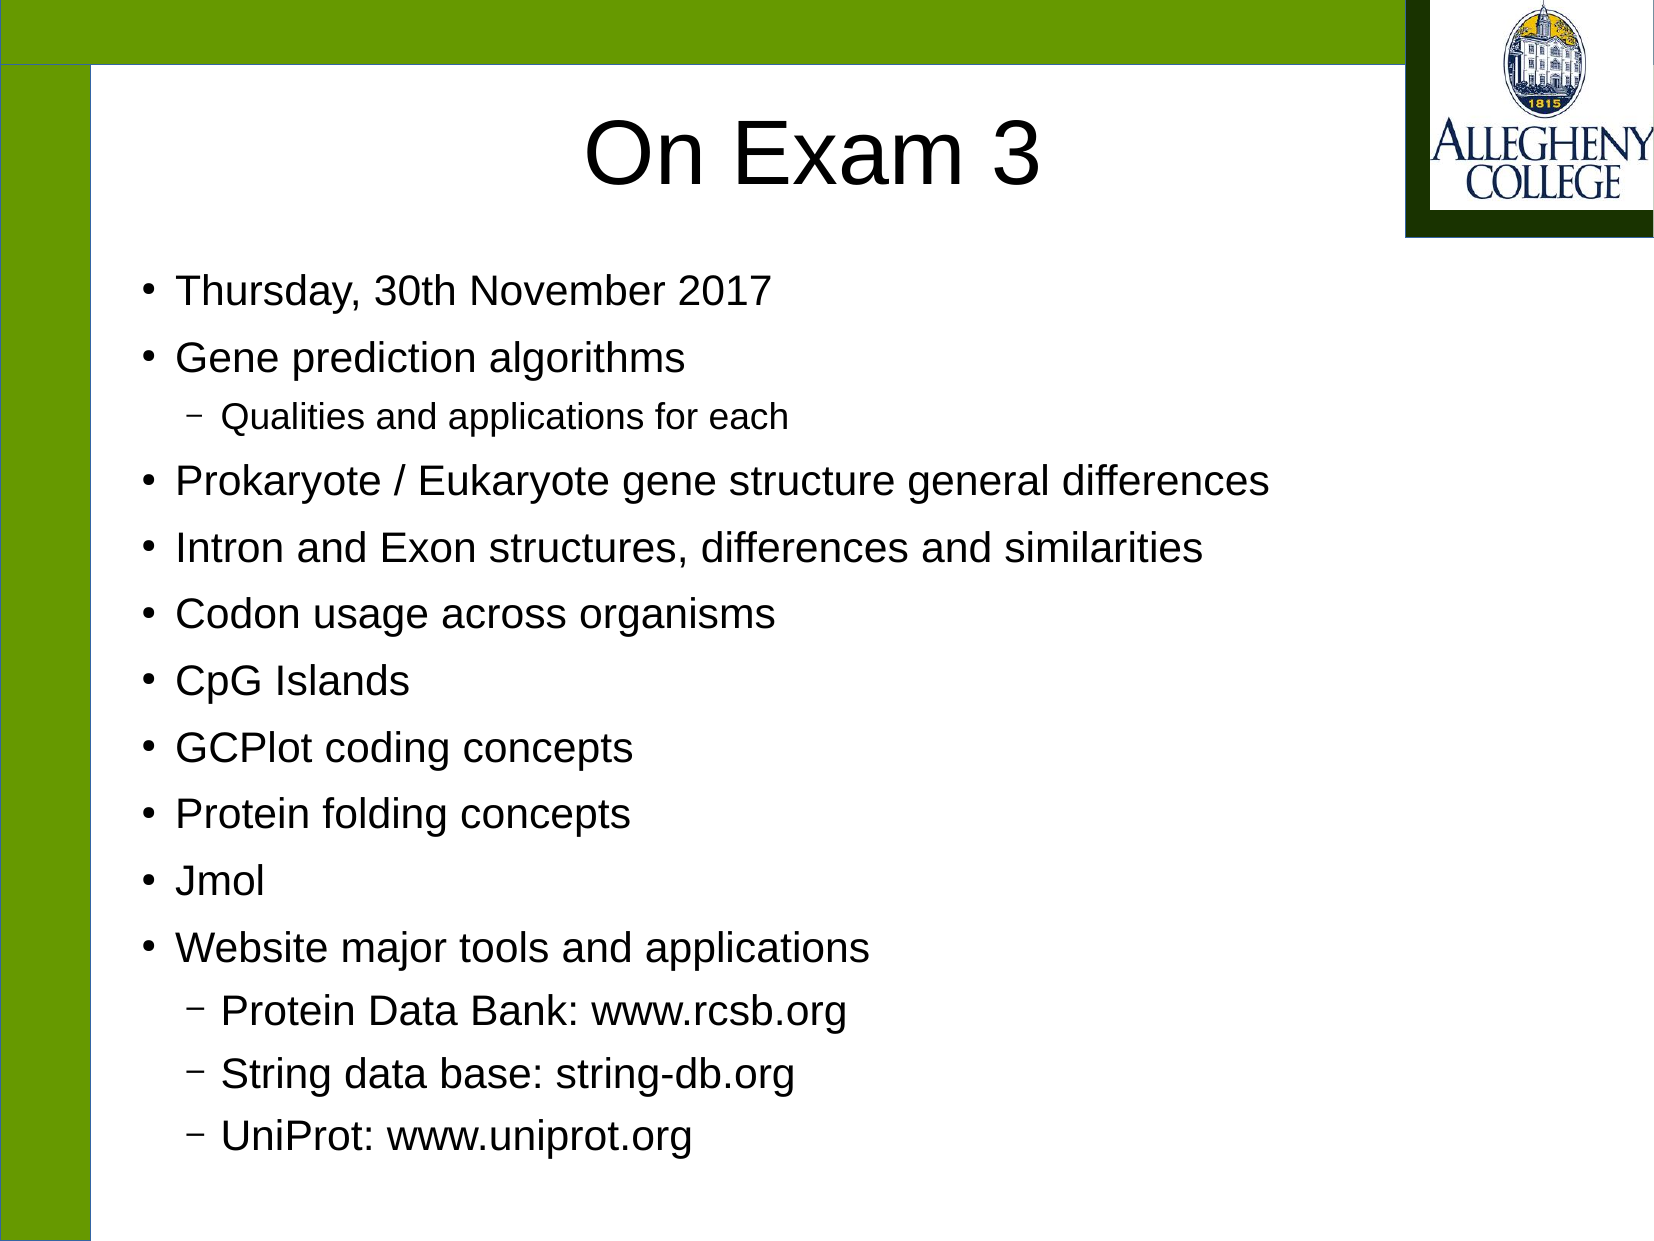

# On Exam 3
Thursday, 30th November 2017
Gene prediction algorithms
Qualities and applications for each
Prokaryote / Eukaryote gene structure general differences
Intron and Exon structures, differences and similarities
Codon usage across organisms
CpG Islands
GCPlot coding concepts
Protein folding concepts
Jmol
Website major tools and applications
Protein Data Bank: www.rcsb.org
String data base: string-db.org
UniProt: www.uniprot.org